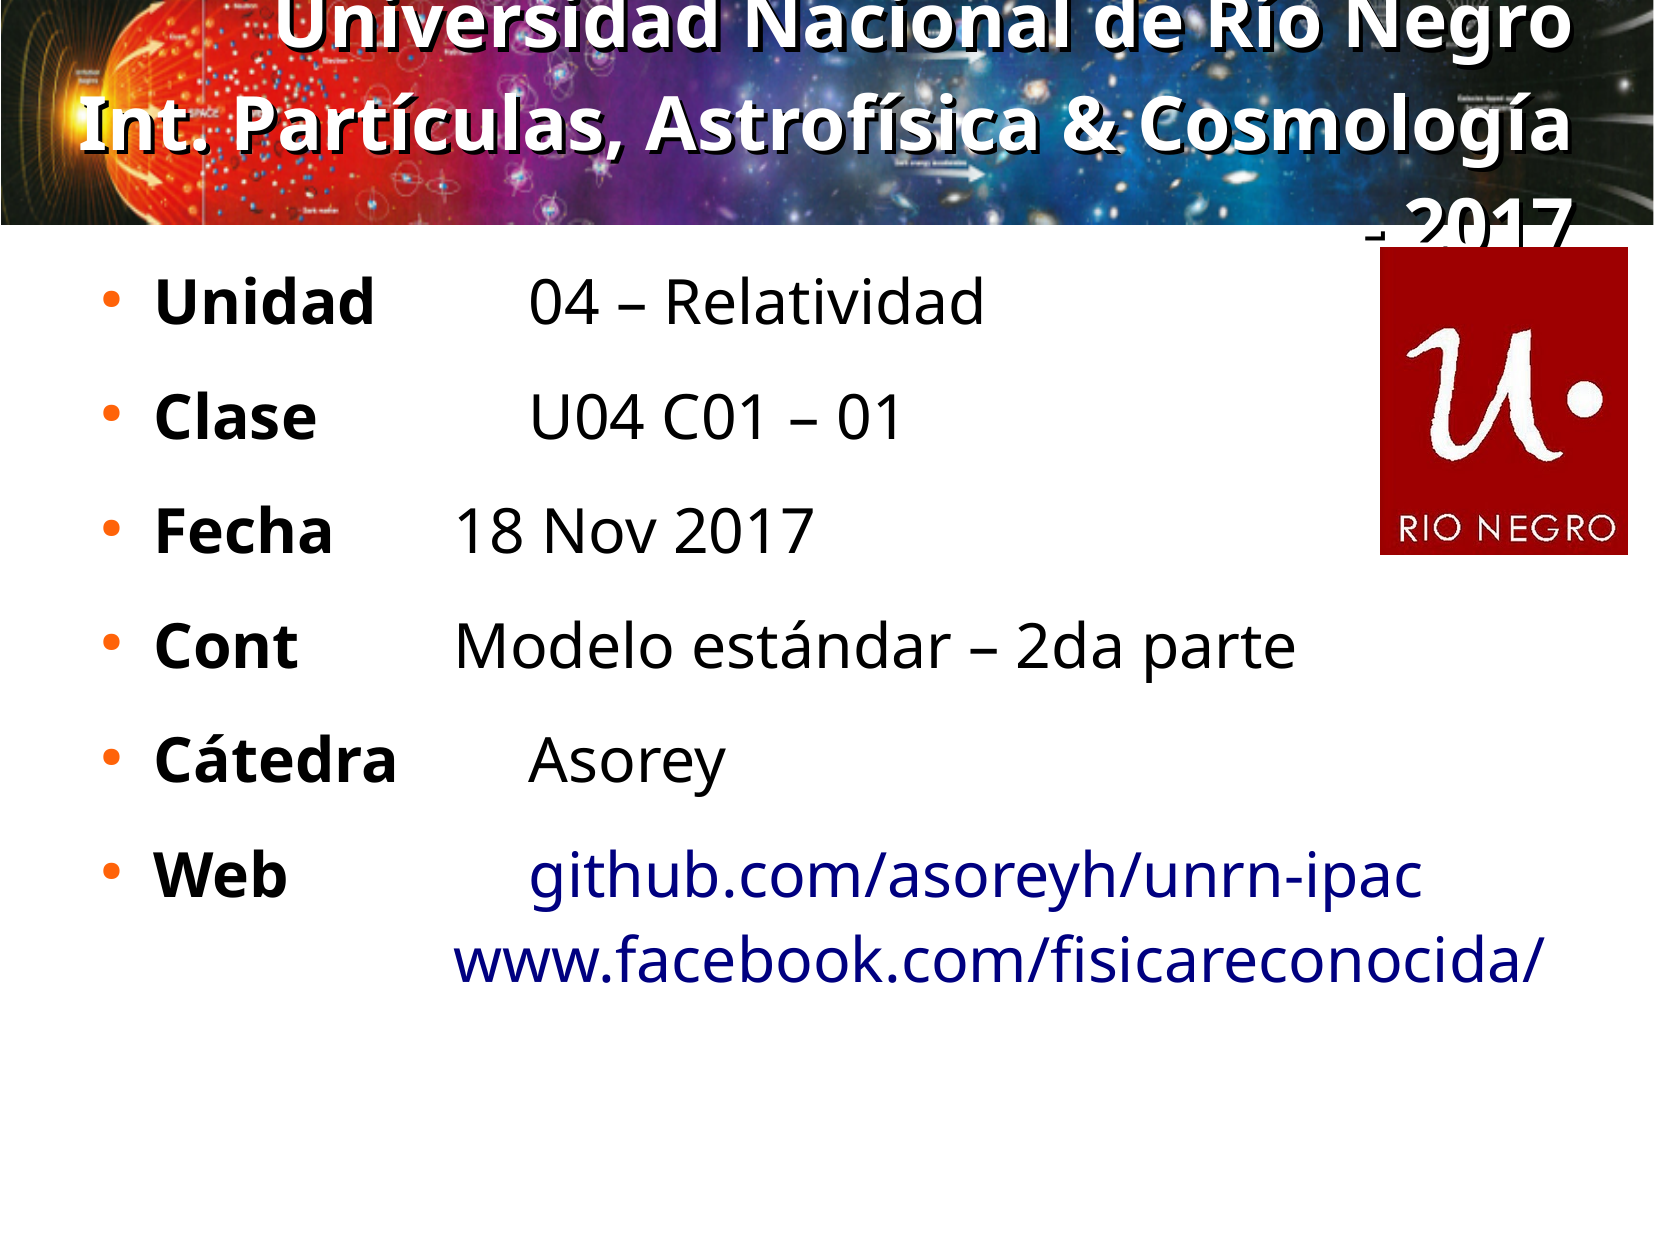

# Universidad Nacional de Río Negro Int. Partículas, Astrofísica & Cosmología - 2017
Unidad 		04 – Relatividad
Clase			U04 C01 – 01
Fecha		18 Nov 2017
Cont			Modelo estándar – 2da parte
Cátedra		Asorey
Web 			github.com/asoreyh/unrn-ipac
				www.facebook.com/fisicareconocida/